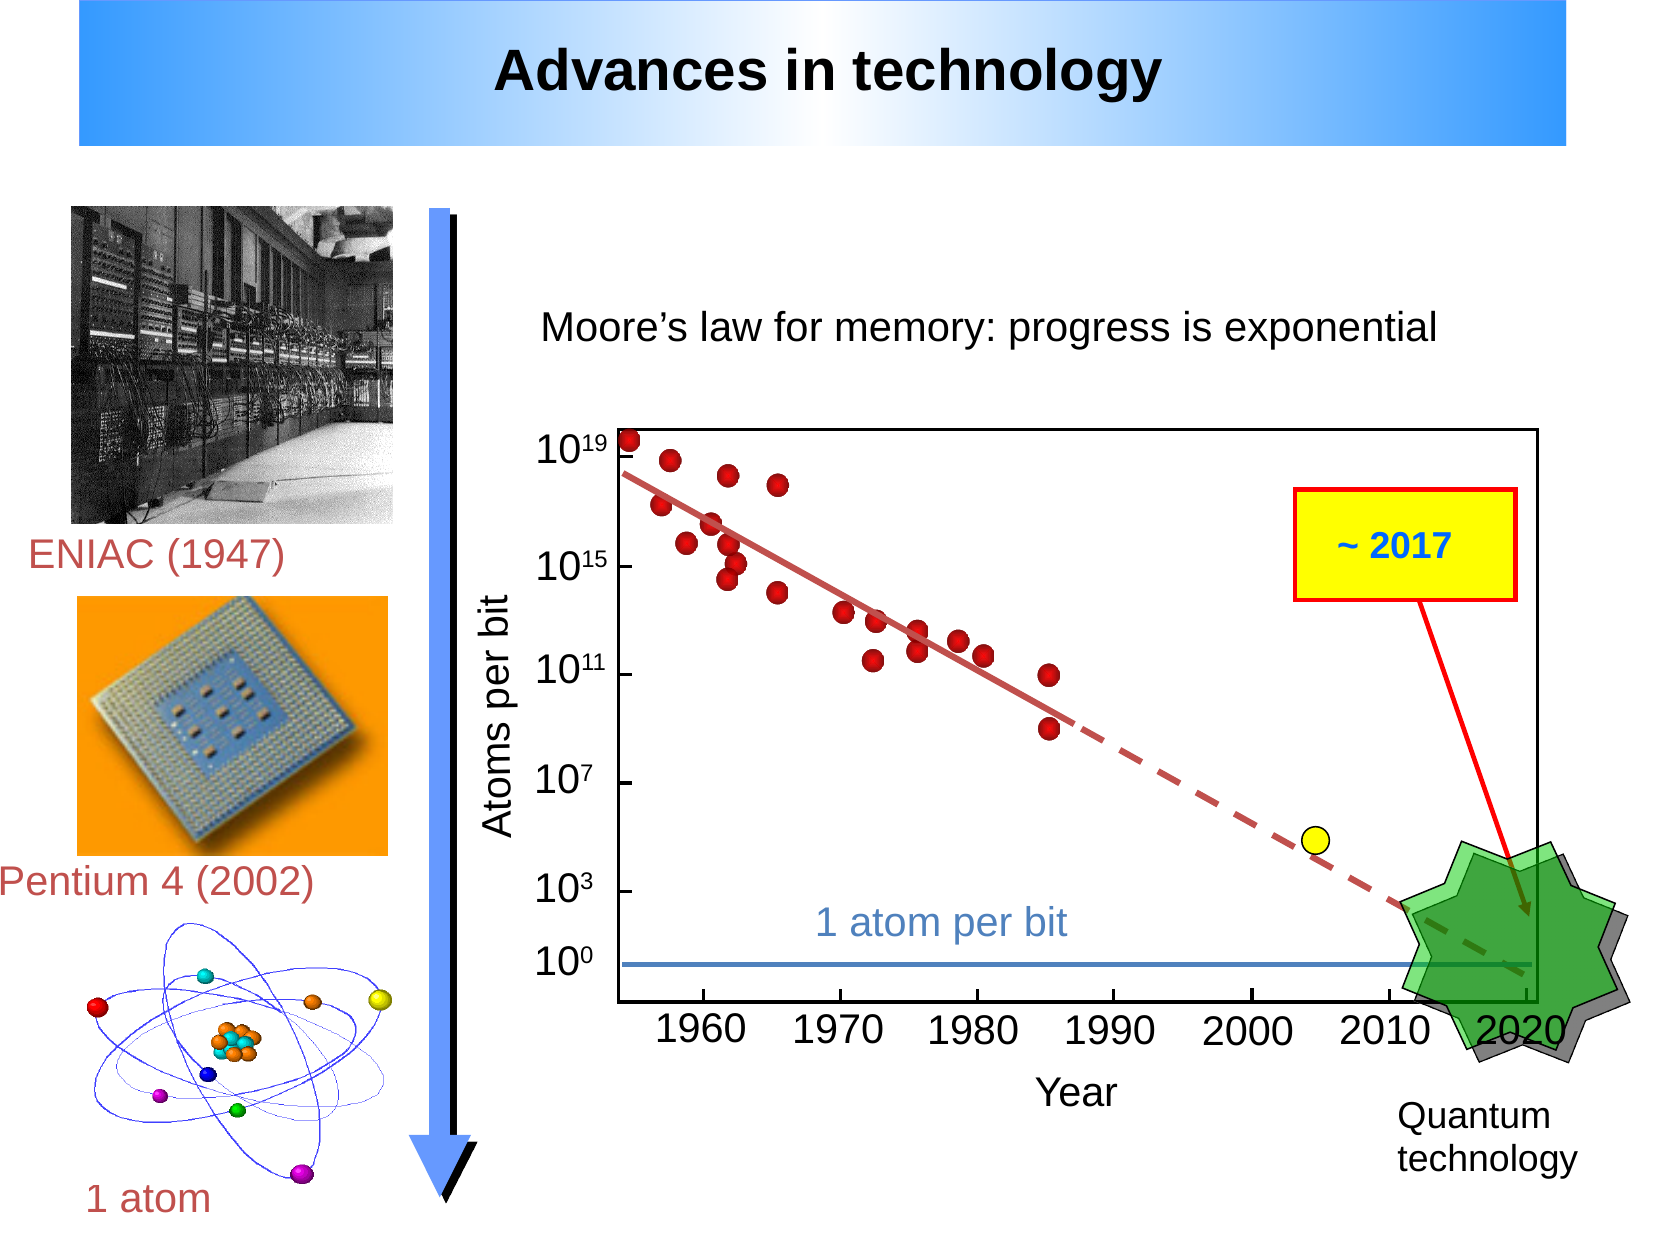

Advances in technology
Moore’s law for memory: progress is exponential
1019
~ 2017
Quantum
technology
ENIAC (1947)
1015
1011
Atoms per bit
107
Pentium 4 (2002)
103
1 atom per bit
100
1960
1970
1980
2020
2010
1990
2000
Year
1 atom